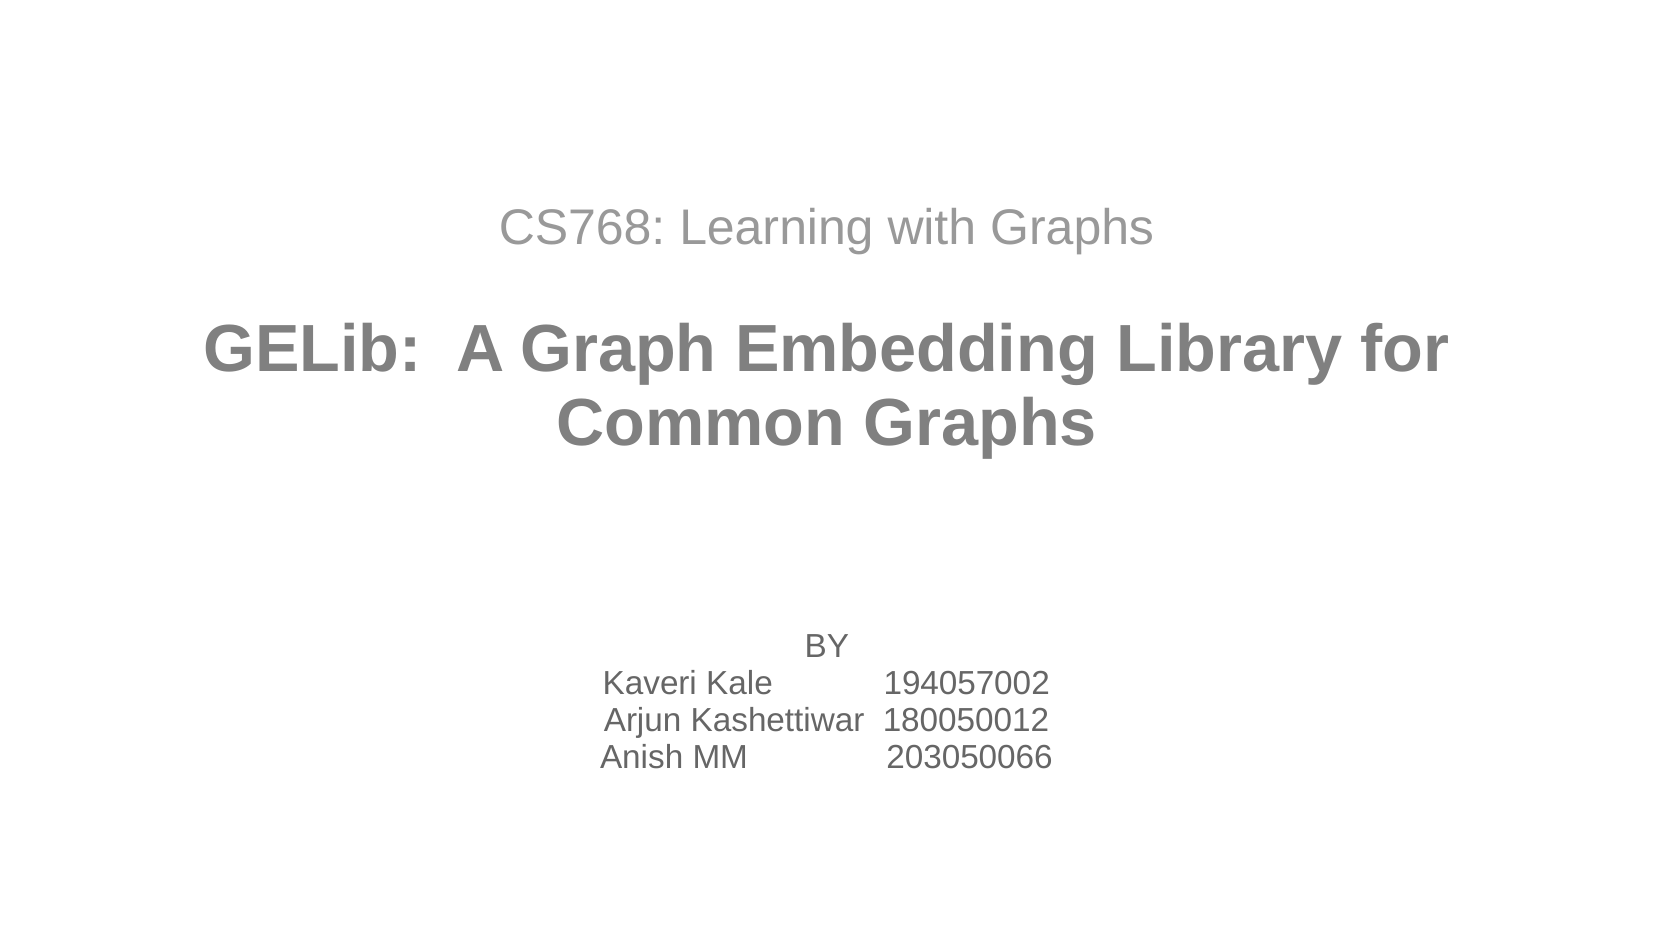

# CS768: Learning with Graphs
GELib: A Graph Embedding Library for Common Graphs
BY
Kaveri Kale 194057002
Arjun Kashettiwar 180050012
Anish MM 203050066